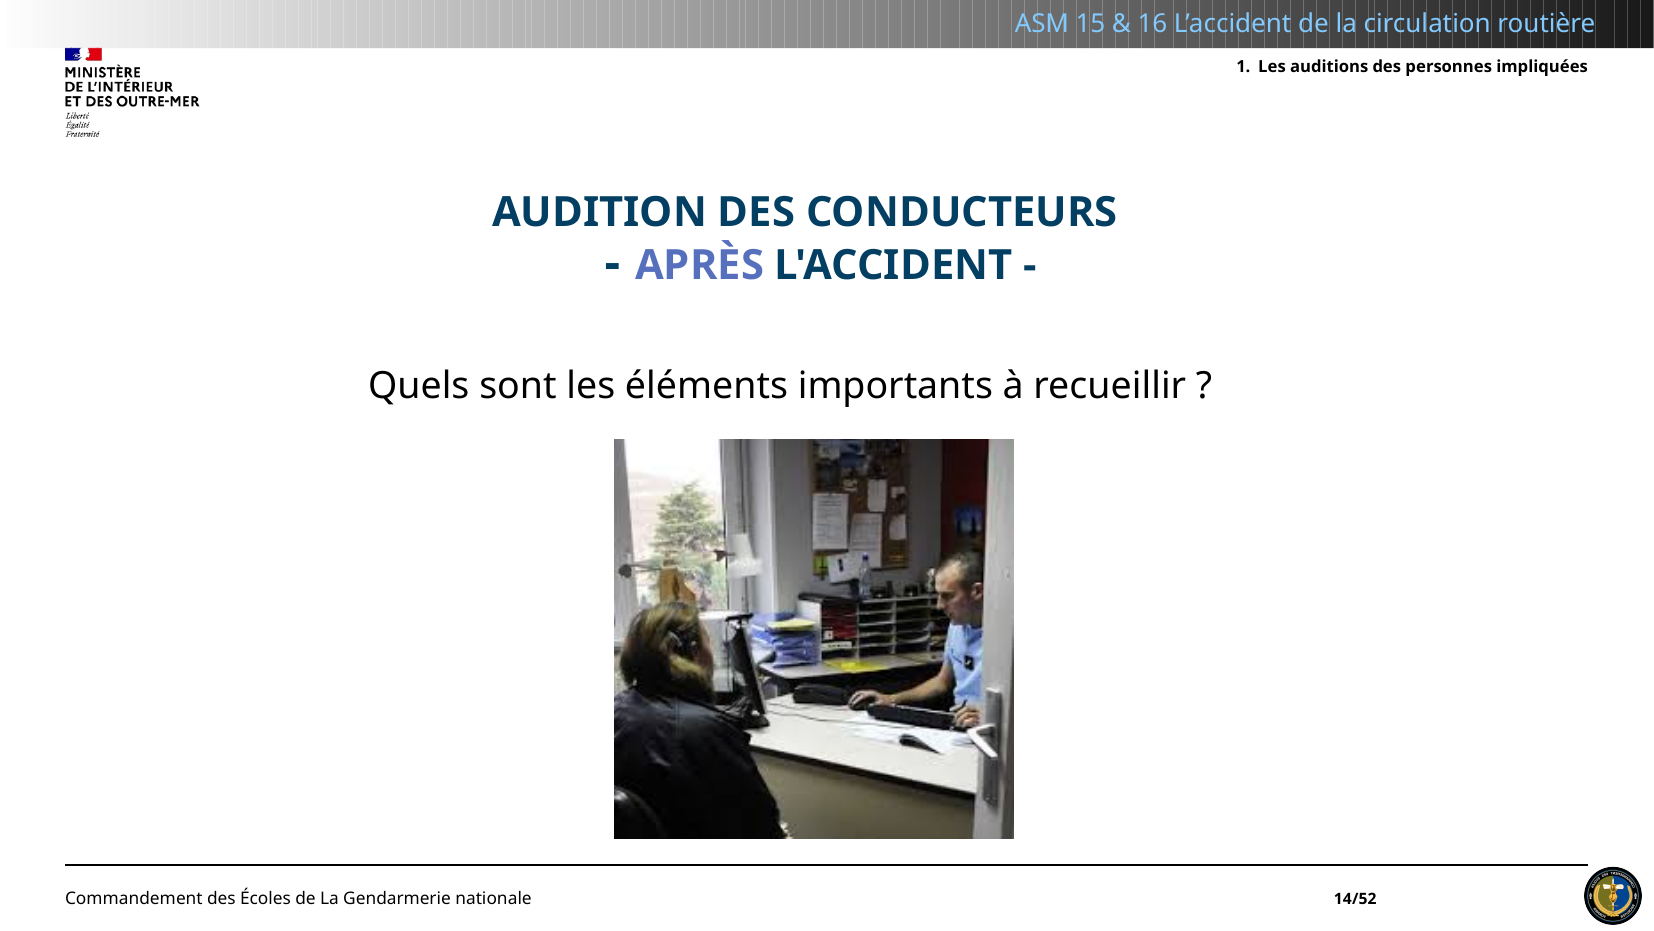

# LES AUDITIONS DES PERSONNES IMPLIQUÉES
 AUDITION DES CONDUCTEURS
 - APRÈS L'ACCIDENT -
 Quels sont les éléments importants à recueillir ?